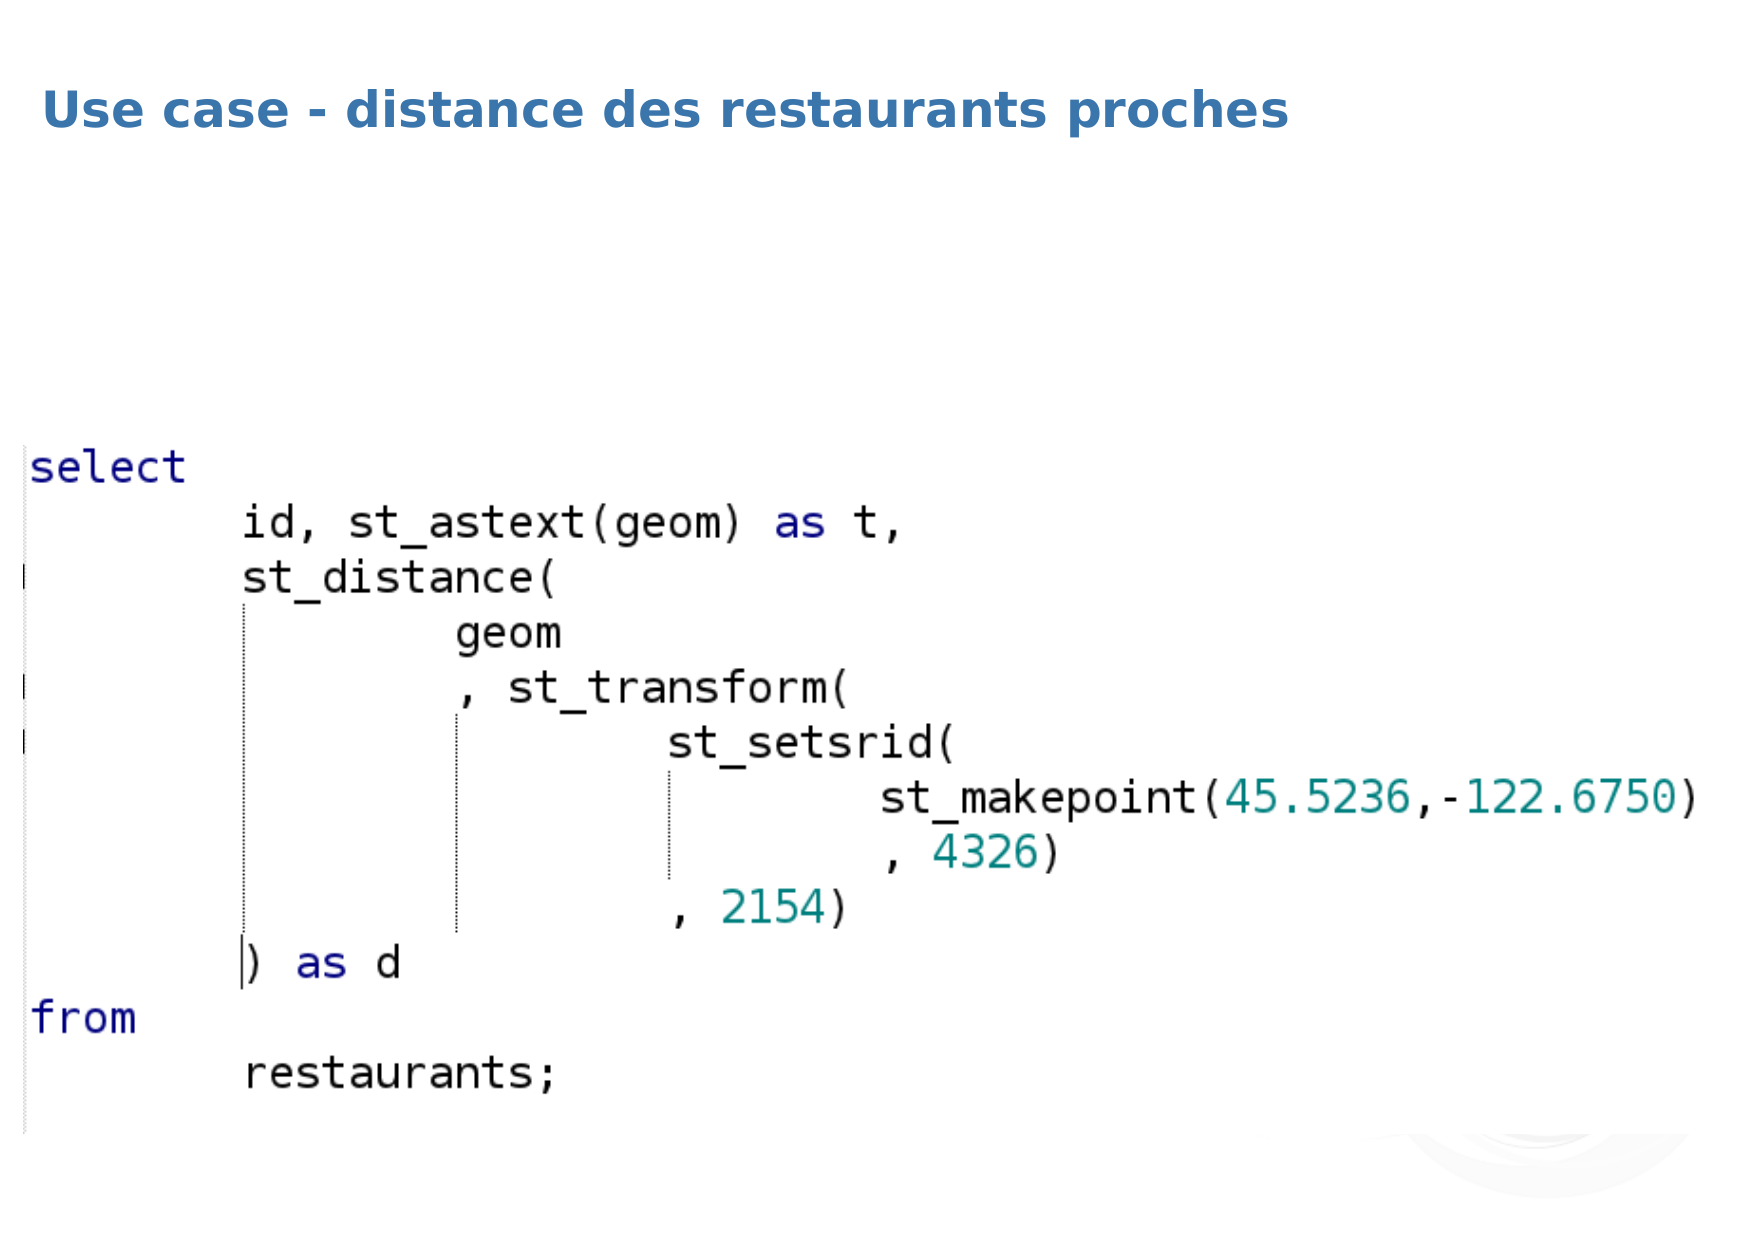

# Use case - distance des restaurants proches